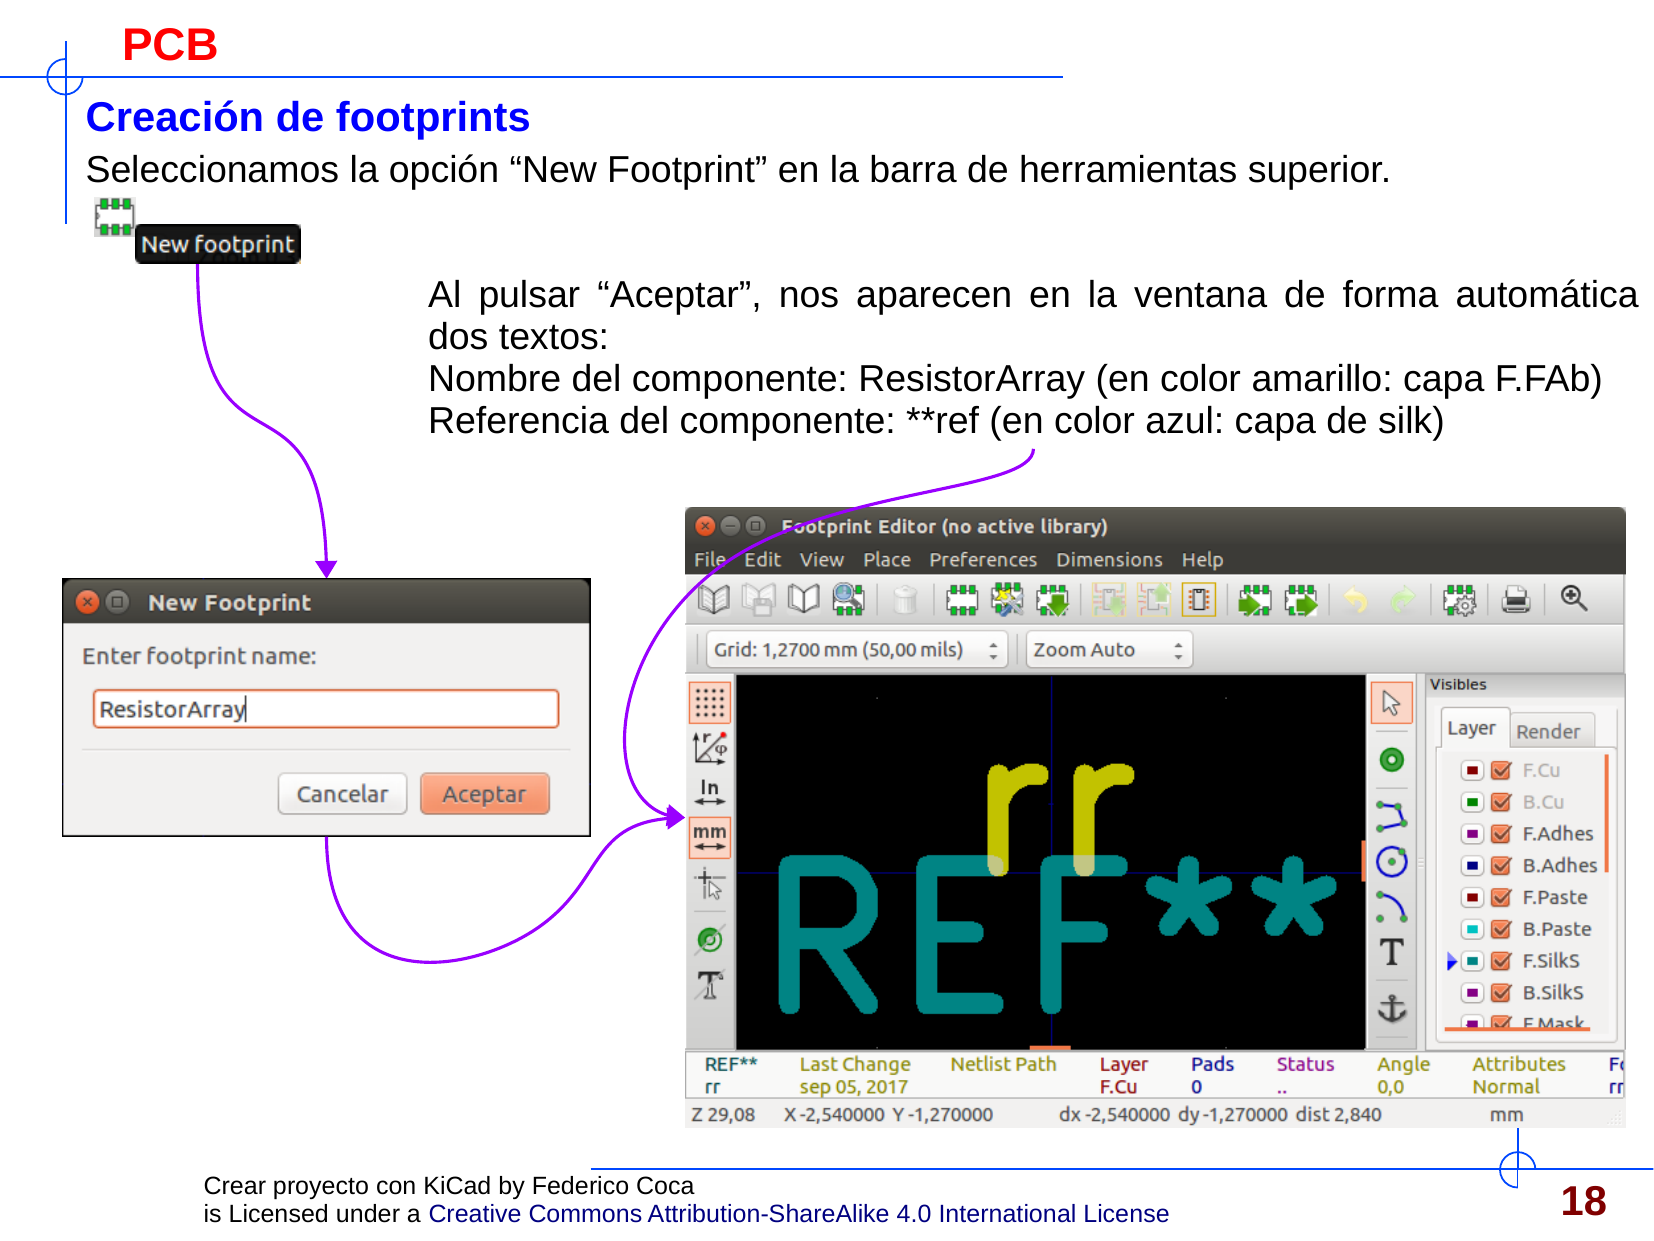

PCB
Creación de footprints
Seleccionamos la opción “New Footprint” en la barra de herramientas superior.
Al pulsar “Aceptar”, nos aparecen en la ventana de forma automática dos textos:
Nombre del componente: ResistorArray (en color amarillo: capa F.FAb)
Referencia del componente: **ref (en color azul: capa de silk)
Crear proyecto con KiCad by Federico Coca
is Licensed under a Creative Commons Attribution-ShareAlike 4.0 International License